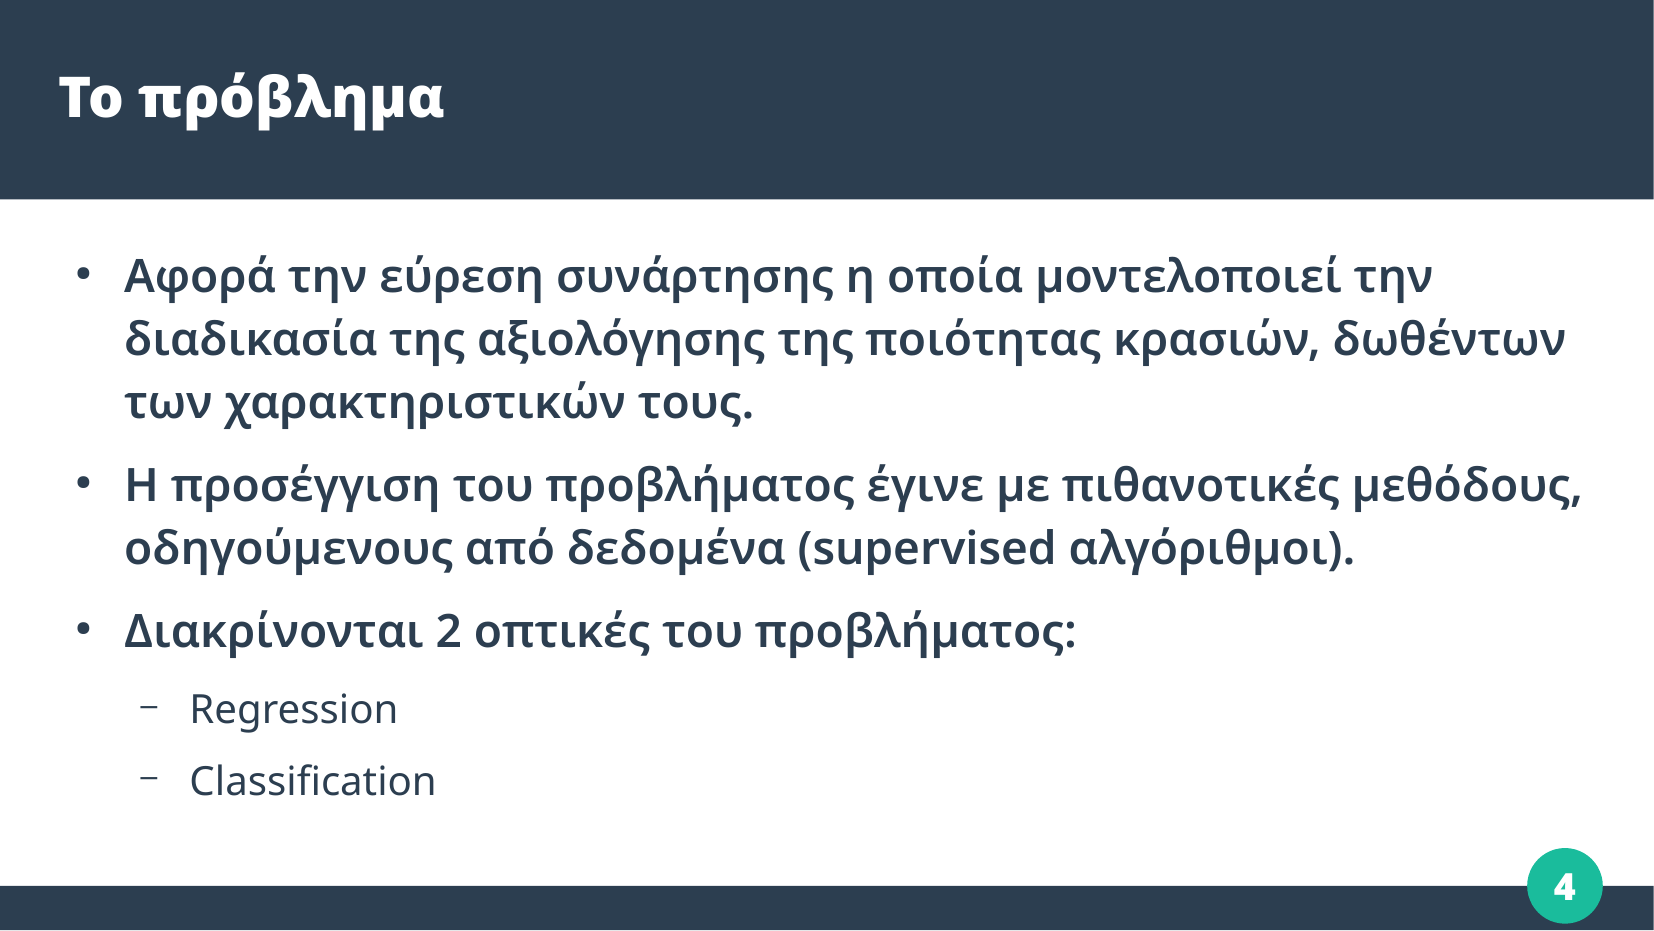

# Το πρόβλημα
Αφορά την εύρεση συνάρτησης η οποία μοντελοποιεί την διαδικασία της αξιολόγησης της ποιότητας κρασιών, δωθέντων των χαρακτηριστικών τους.
Η προσέγγιση του προβλήματος έγινε με πιθανοτικές μεθόδους, οδηγούμενους από δεδομένα (supervised αλγόριθμοι).
Διακρίνονται 2 οπτικές του προβλήματος:
Regression
Classification